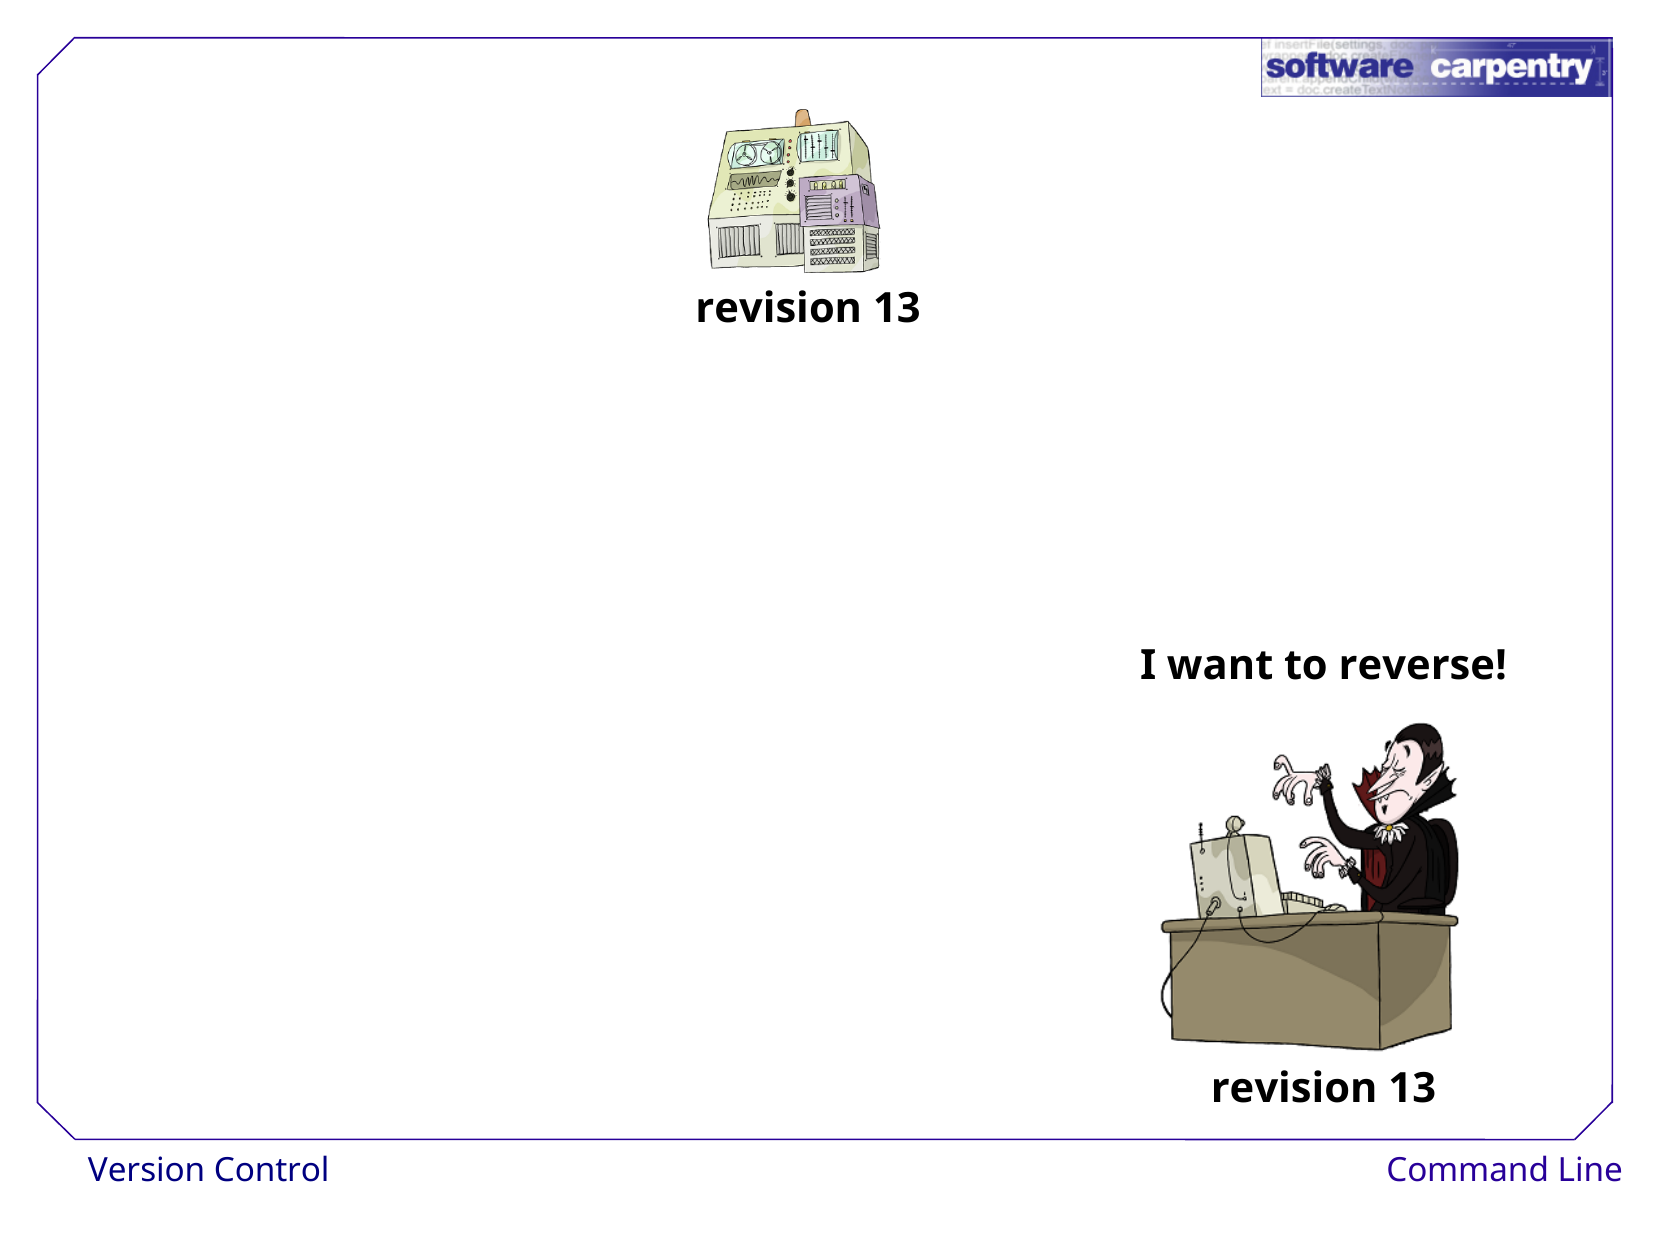

revision 13
I want to reverse!
revision 13